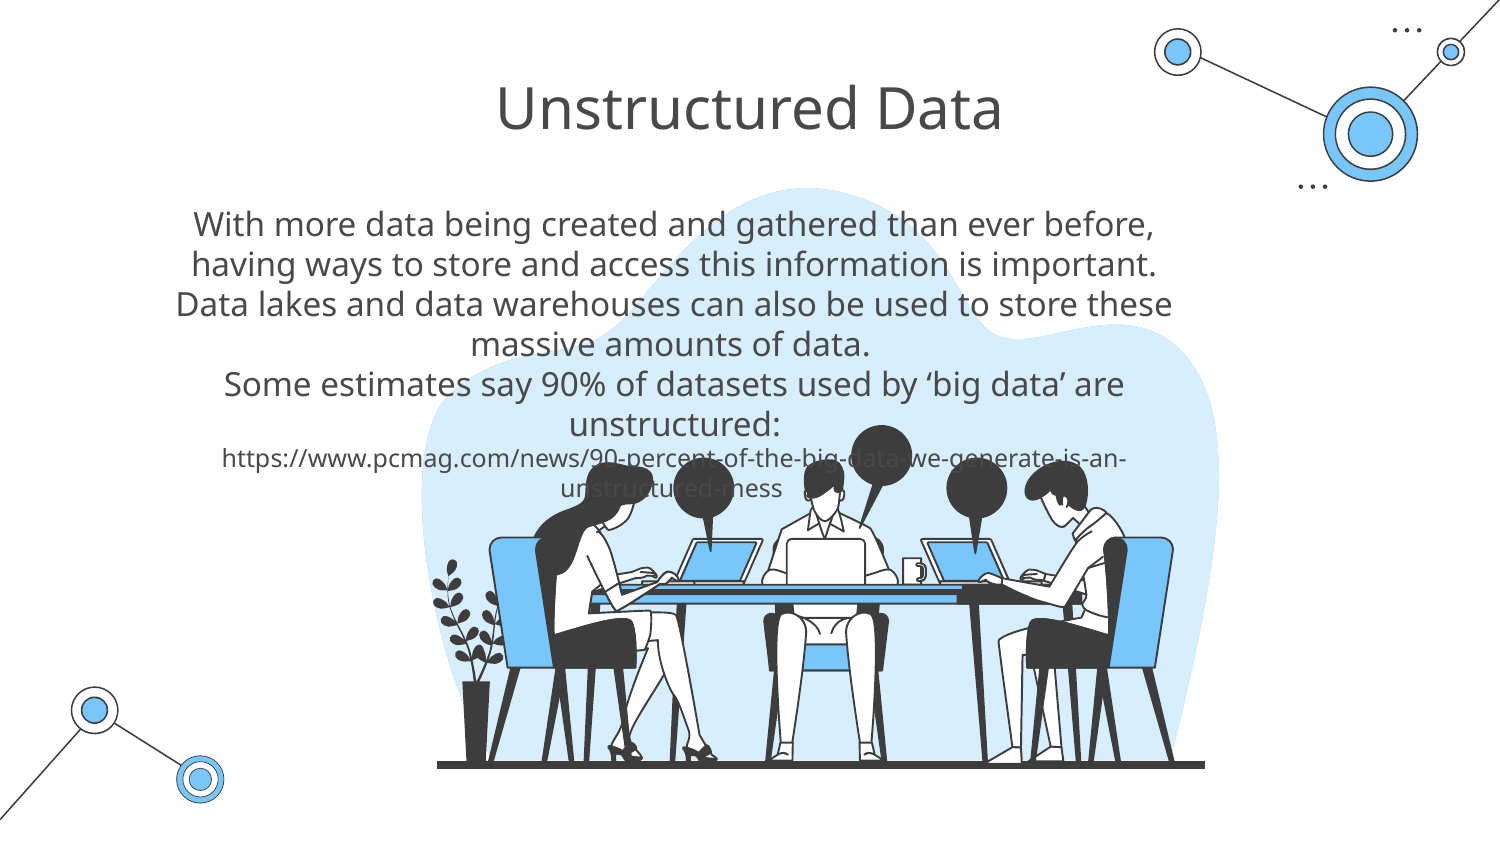

# Unstructured Data
With more data being created and gathered than ever before, having ways to store and access this information is important. Data lakes and data warehouses can also be used to store these massive amounts of data.
Some estimates say 90% of datasets used by ‘big data’ are unstructured:
https://www.pcmag.com/news/90-percent-of-the-big-data-we-generate-is-an-unstructured-mess